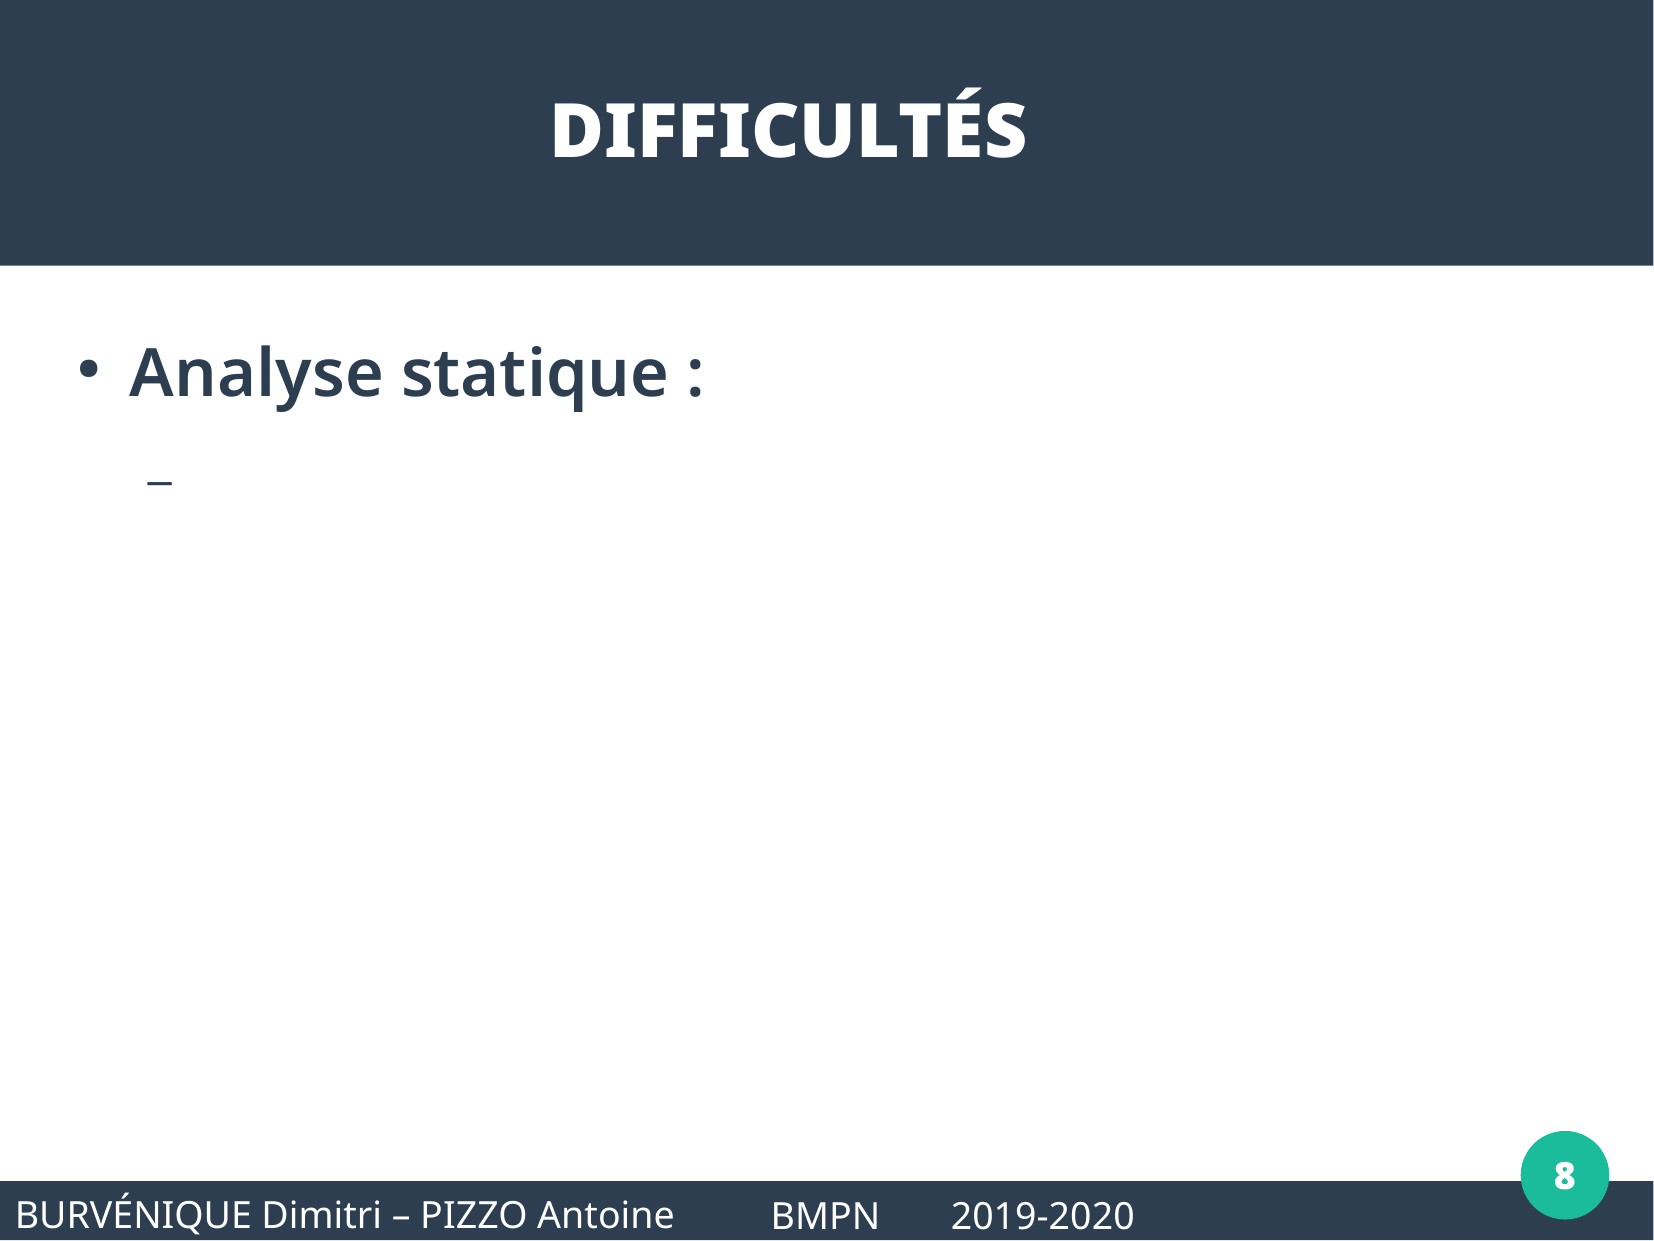

# DIFFICULTÉS
Analyse statique :
8
BURVÉNIQUE Dimitri – PIZZO Antoine
BMPN
2019-2020